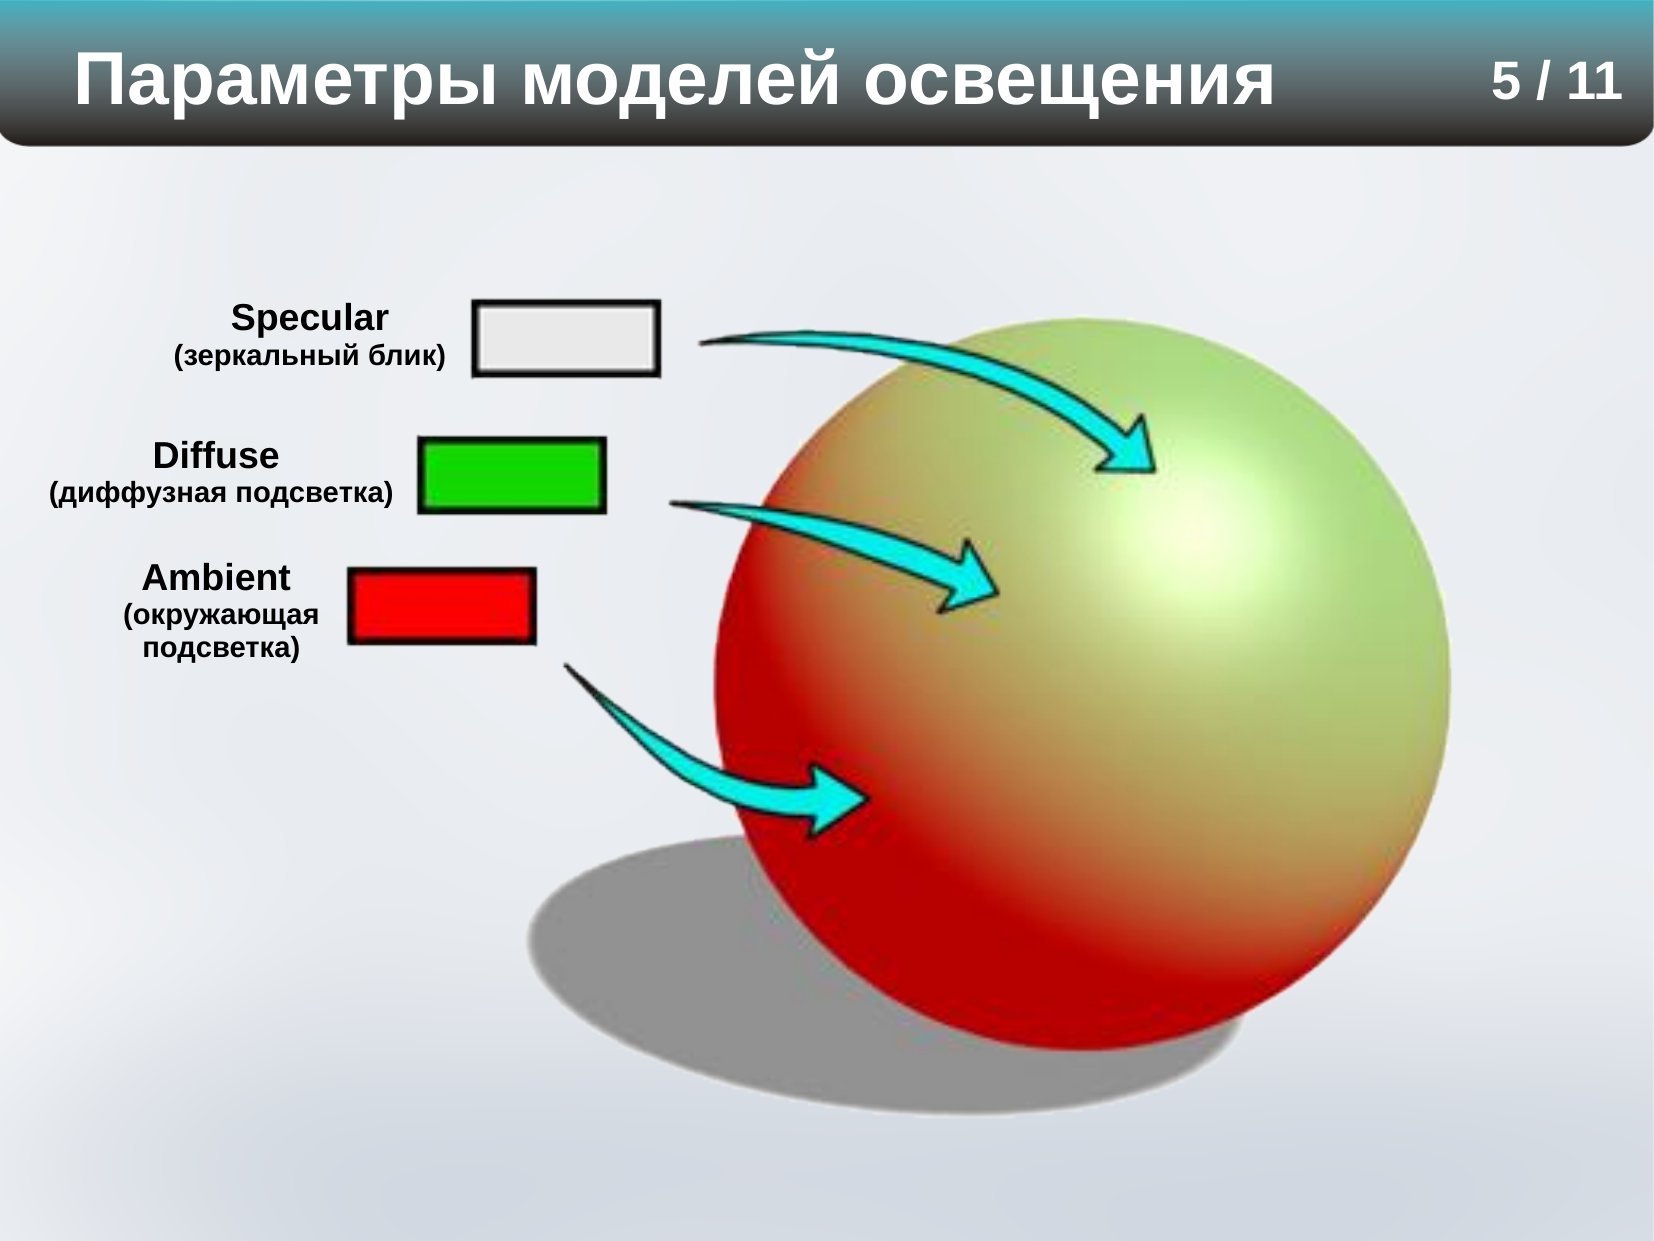

Параметры моделей освещения
Specular (зеркальный блик)
Diffuse
(диффузная подсветка)
Ambient
(окружающая подсветка)